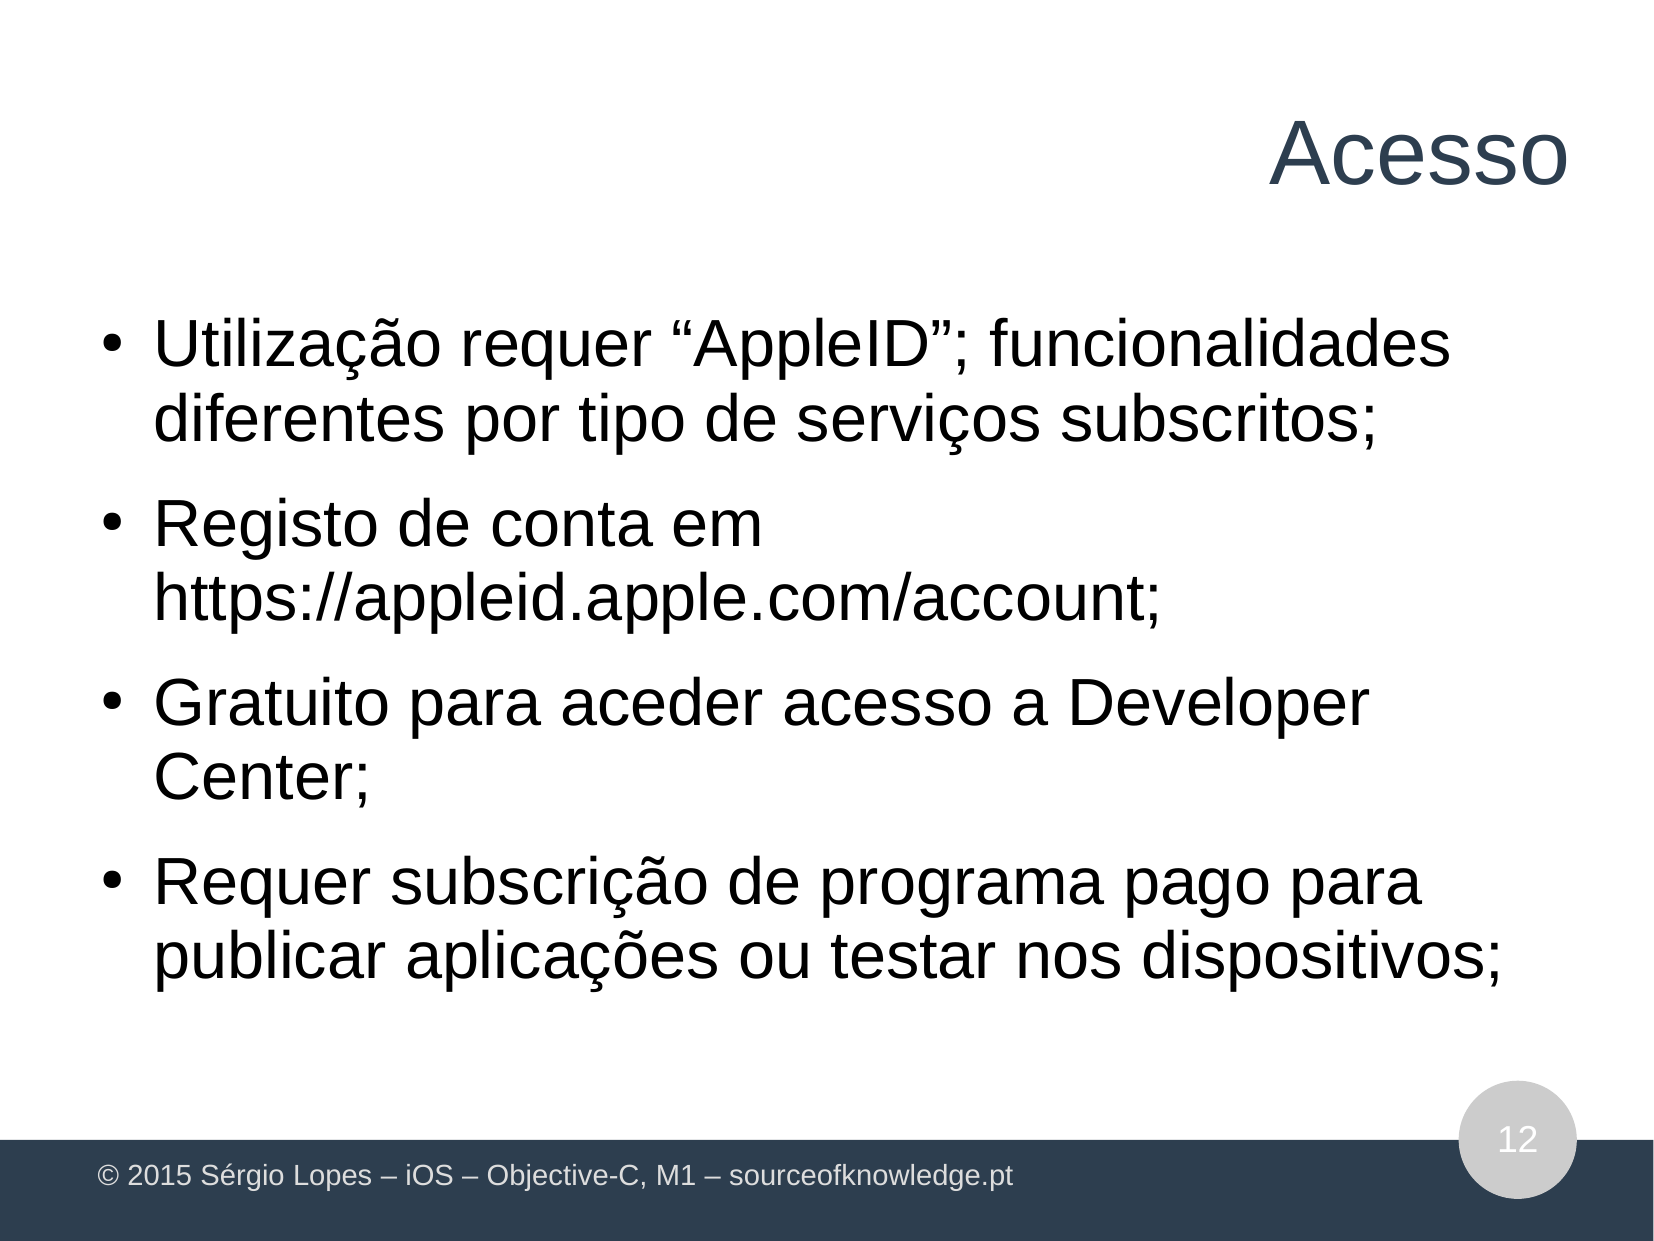

# Acesso
Utilização requer “AppleID”; funcionalidades diferentes por tipo de serviços subscritos;
Registo de conta em https://appleid.apple.com/account;
Gratuito para aceder acesso a Developer Center;
Requer subscrição de programa pago para publicar aplicações ou testar nos dispositivos;
12
© 2015 Sérgio Lopes – iOS – Objective-C, M1 – sourceofknowledge.pt